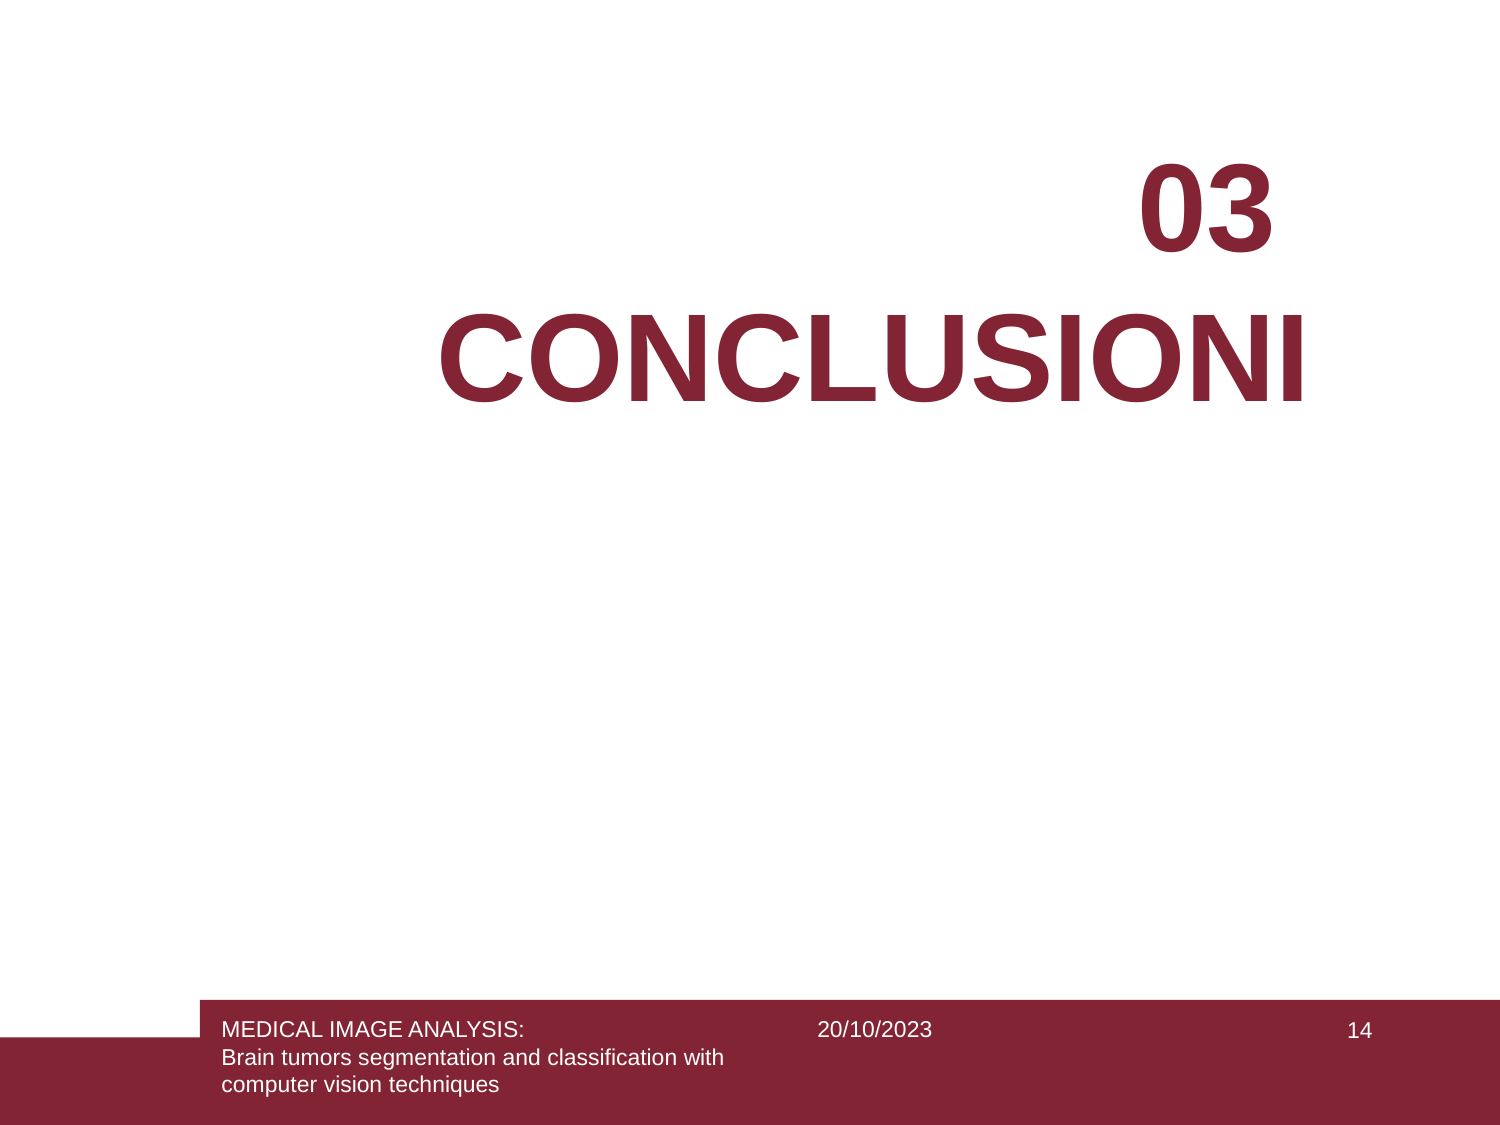

# 03 CONCLUSIONI
MEDICAL IMAGE ANALYSIS:
Brain tumors segmentation and classification with computer vision techniques
20/10/2023